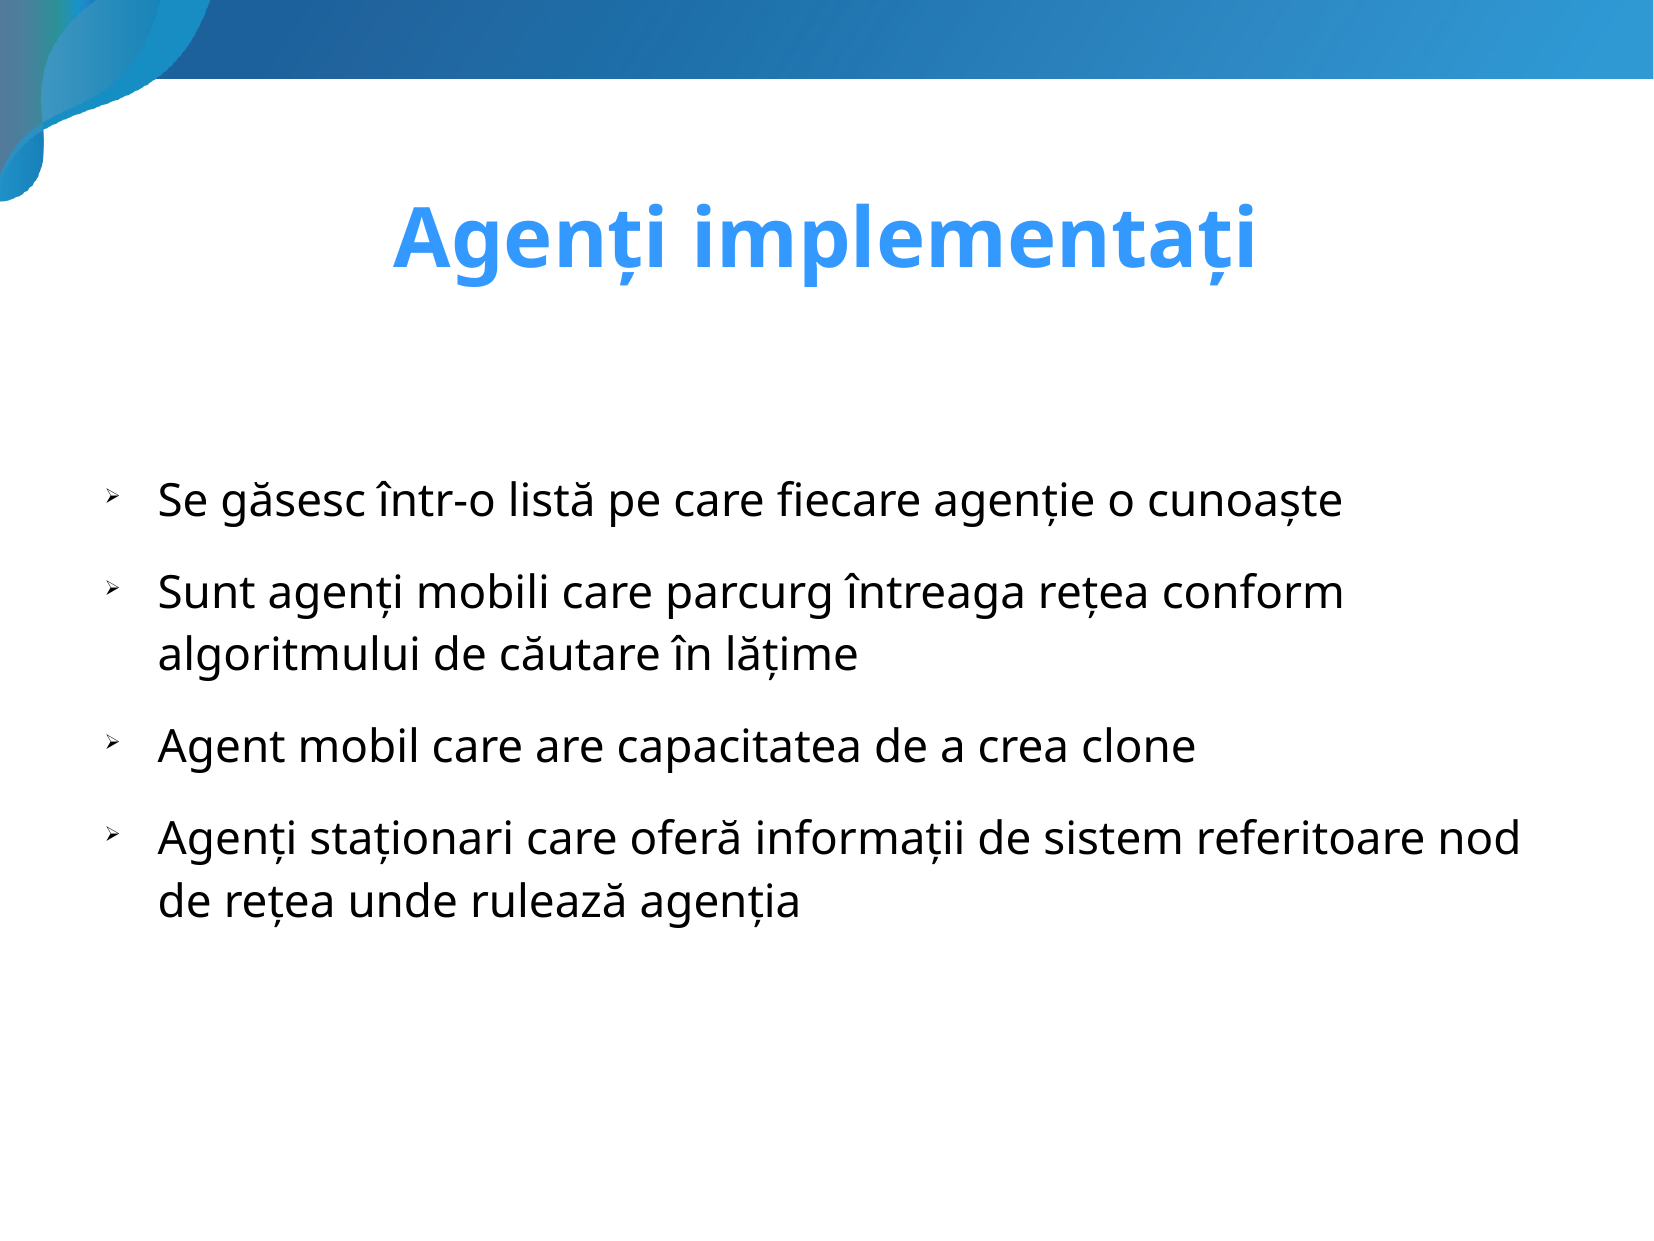

# Agenți implementați
Se găsesc într-o listă pe care fiecare agenție o cunoaște
Sunt agenți mobili care parcurg întreaga rețea conform algoritmului de căutare în lățime
Agent mobil care are capacitatea de a crea clone
Agenți staționari care oferă informații de sistem referitoare nod de rețea unde rulează agenția